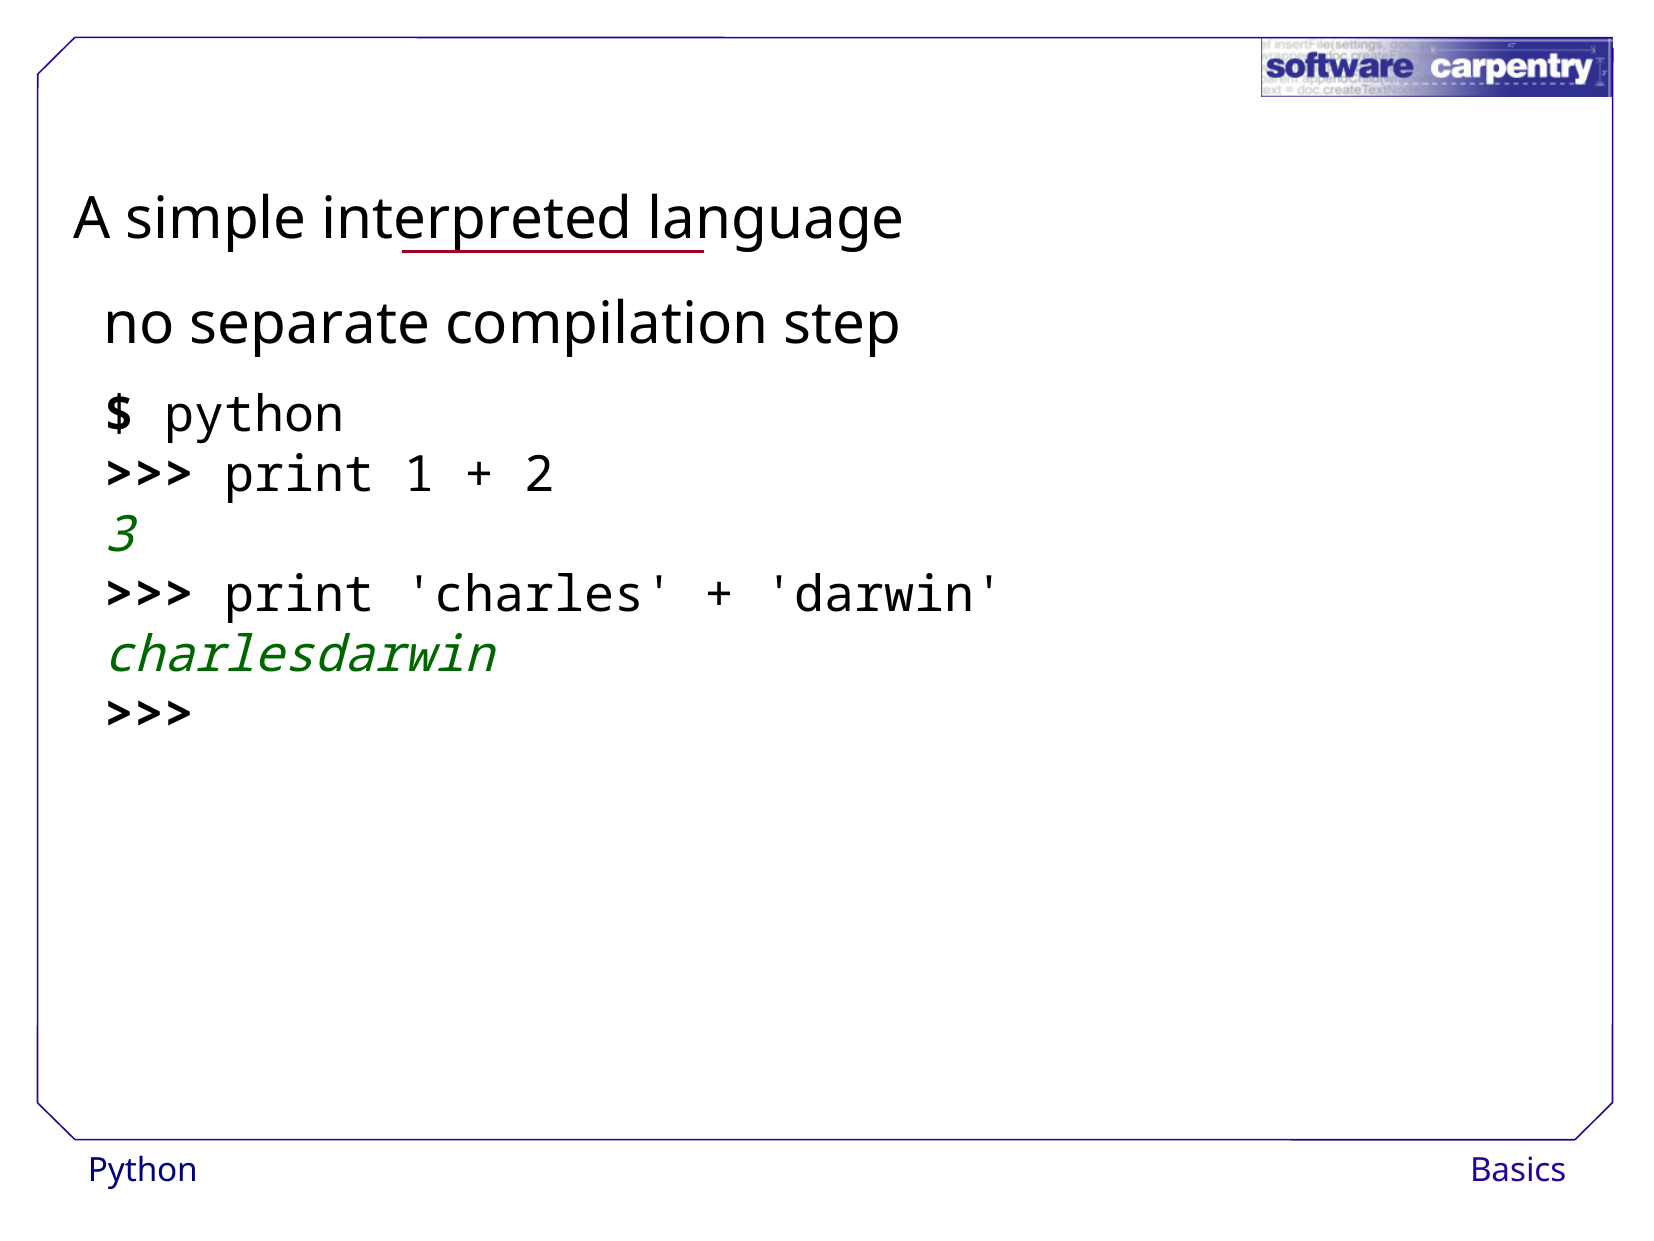

A simple interpreted language
 no separate compilation step
$ python
>>> print 1 + 2
3
>>> print 'charles' + 'darwin'
charlesdarwin
>>>